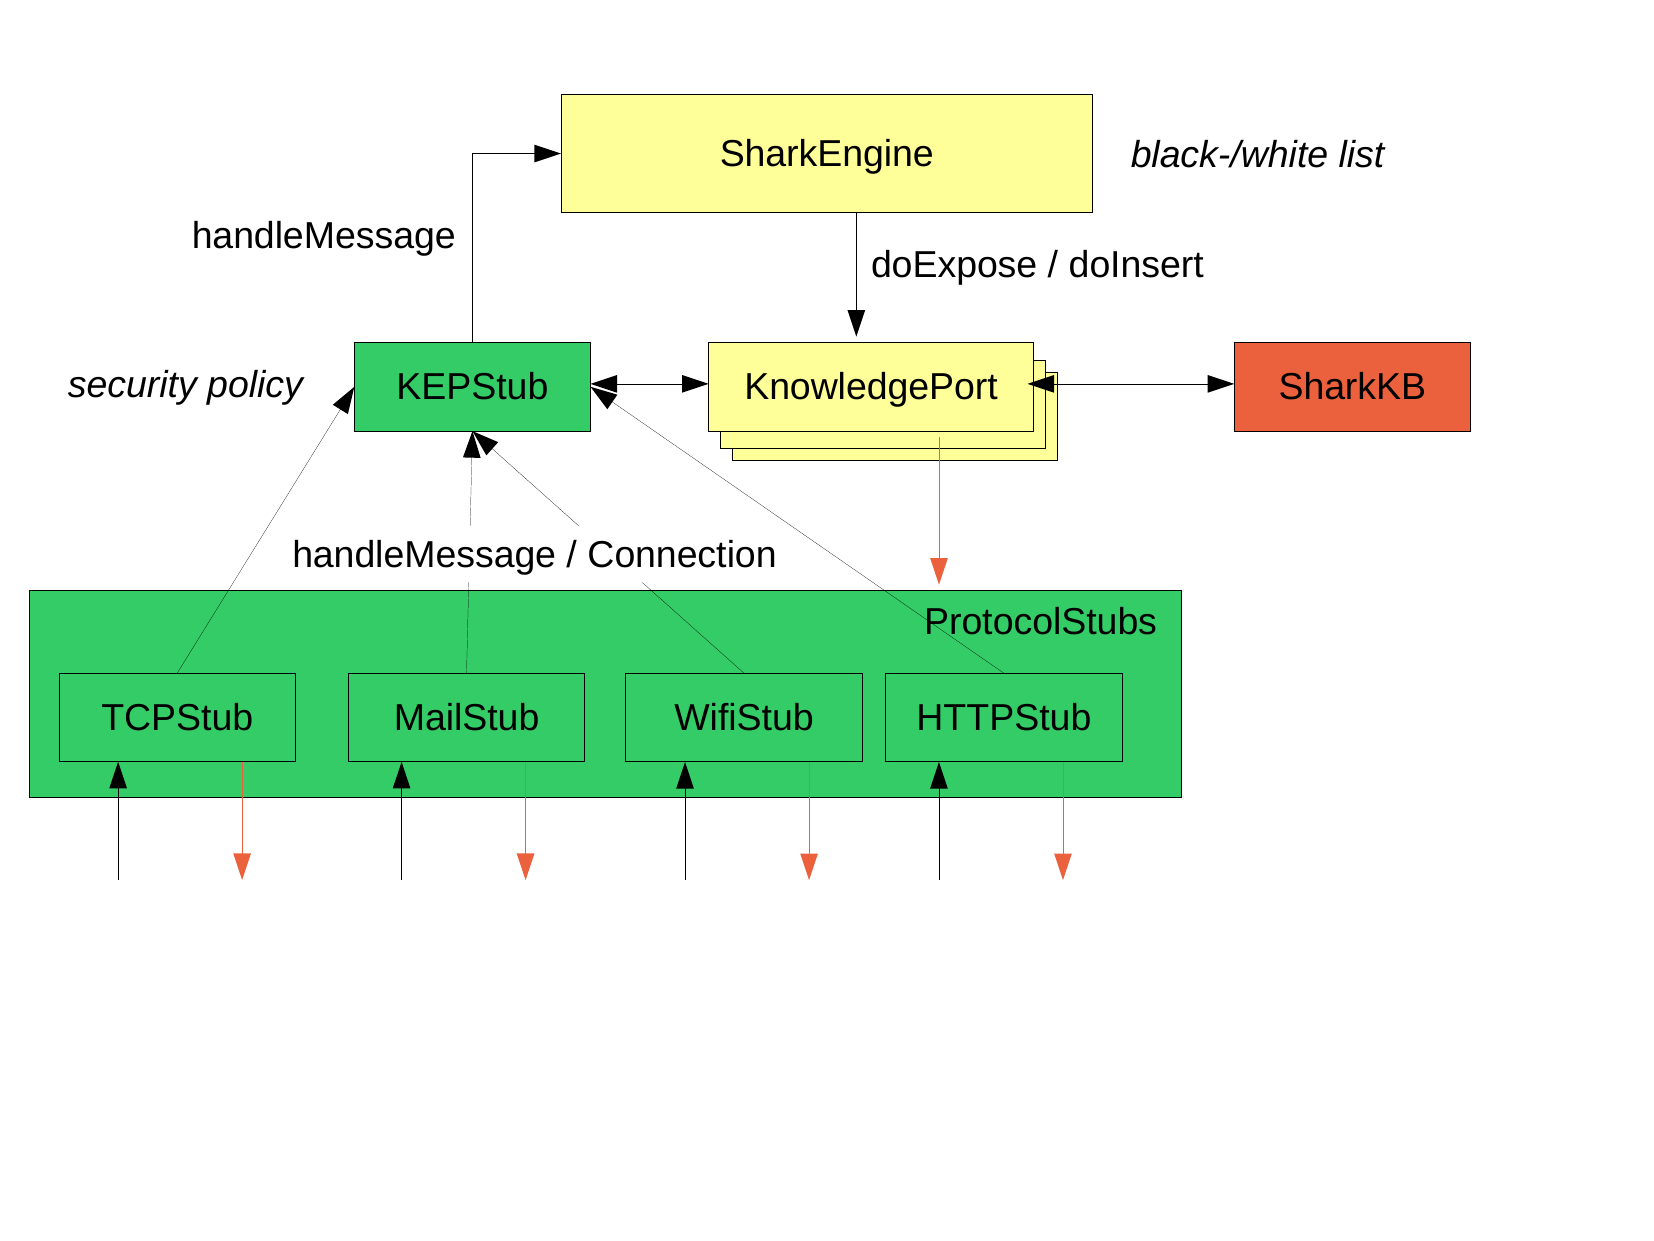

SharkEngine
black-/white list
handleMessage
doExpose / doInsert
KEPStub
KnowledgePort
SharkKB
security policy
handleMessage / Connection
ProtocolStubs
TCPStub
MailStub
WifiStub
HTTPStub